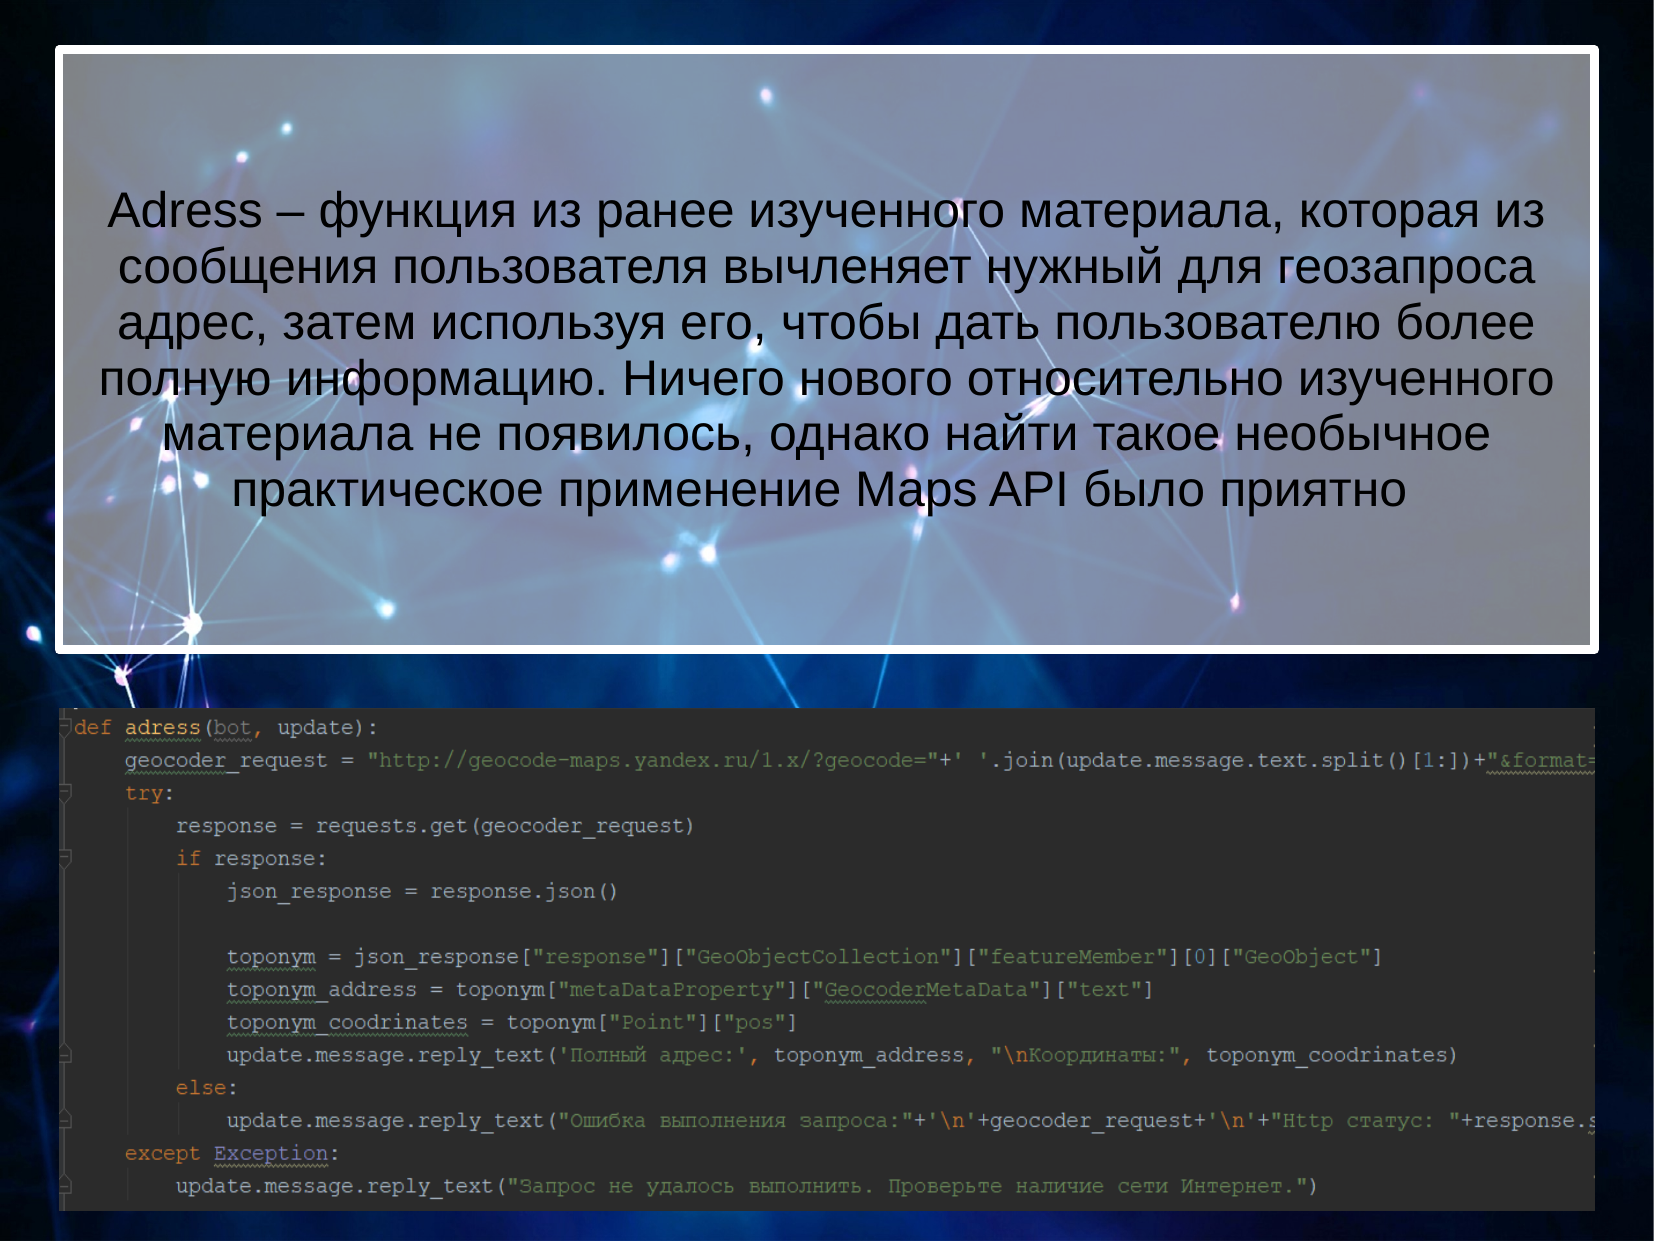

# Adress – функция из ранее изученного материала, которая из сообщения пользователя вычленяет нужный для геозапроса адрес, затем используя его, чтобы дать пользователю более полную информацию. Ничего нового относительно изученного материала не появилось, однако найти такое необычное практическое применение Maps API было приятно